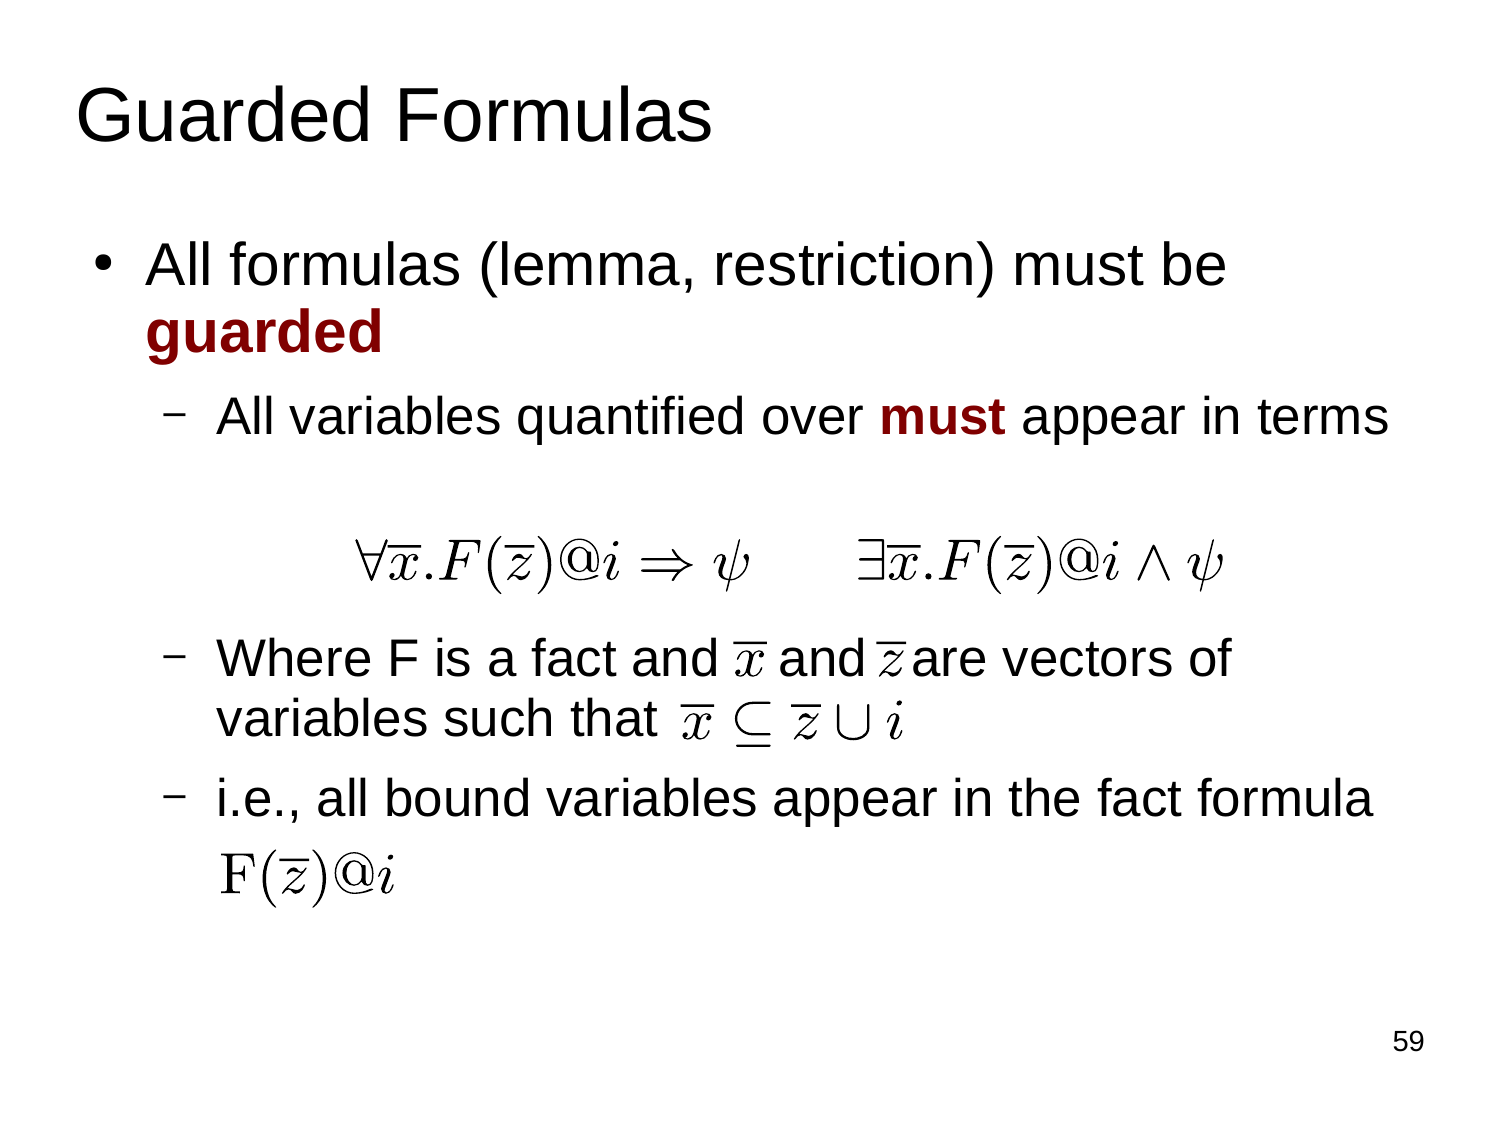

# Guarded Formulas
All formulas (lemma, restriction) must be guarded
All variables quantified over must appear in terms
Where F is a fact and and are vectors of variables such that
i.e., all bound variables appear in the fact formula
59